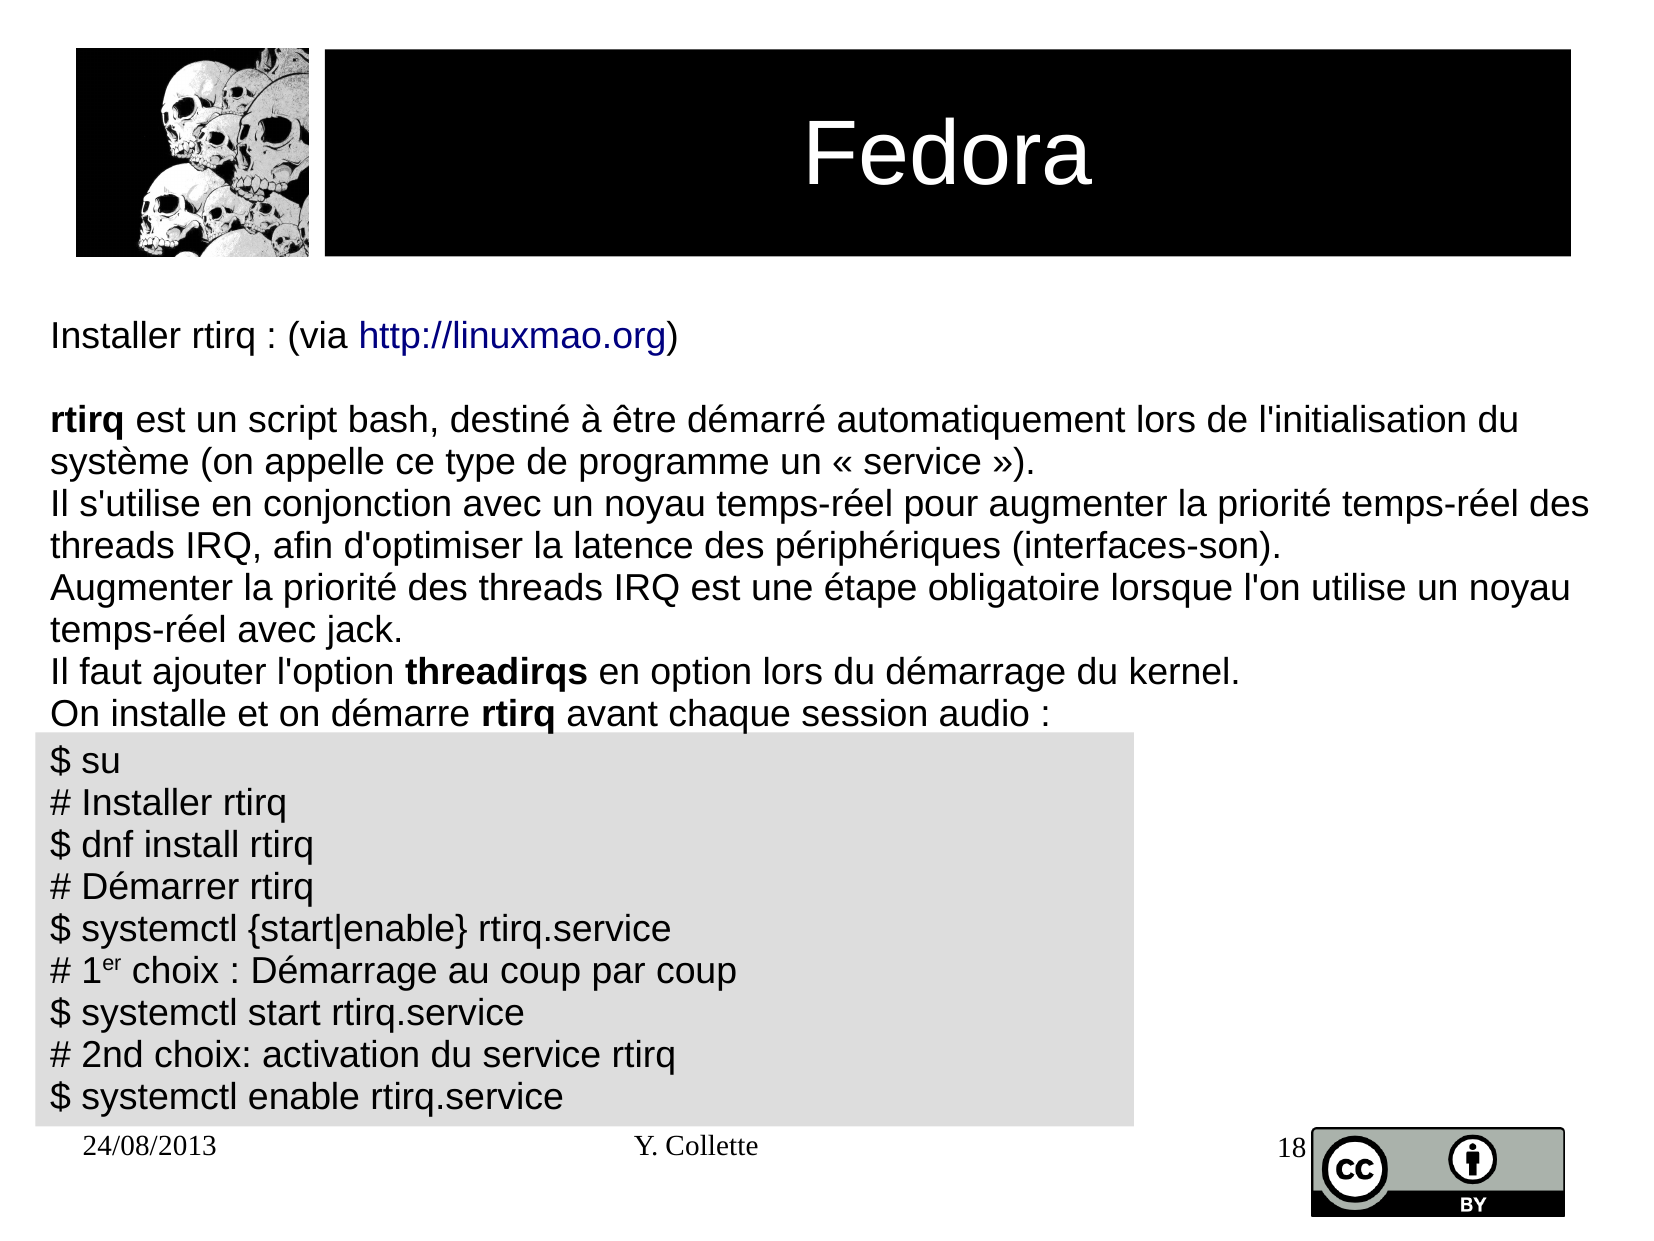

# Fedora
Installer rtirq : (via http://linuxmao.org)
rtirq est un script bash, destiné à être démarré automatiquement lors de l'initialisation du système (on appelle ce type de programme un « service »).
Il s'utilise en conjonction avec un noyau temps-réel pour augmenter la priorité temps-réel des threads IRQ, afin d'optimiser la latence des périphériques (interfaces-son).
Augmenter la priorité des threads IRQ est une étape obligatoire lorsque l'on utilise un noyau temps-réel avec jack.
Il faut ajouter l'option threadirqs en option lors du démarrage du kernel.
On installe et on démarre rtirq avant chaque session audio :
$ su
# Installer rtirq
$ dnf install rtirq
# Démarrer rtirq
$ systemctl {start|enable} rtirq.service
# 1er choix : Démarrage au coup par coup
$ systemctl start rtirq.service
# 2nd choix: activation du service rtirq
$ systemctl enable rtirq.service
Y. Collette
18